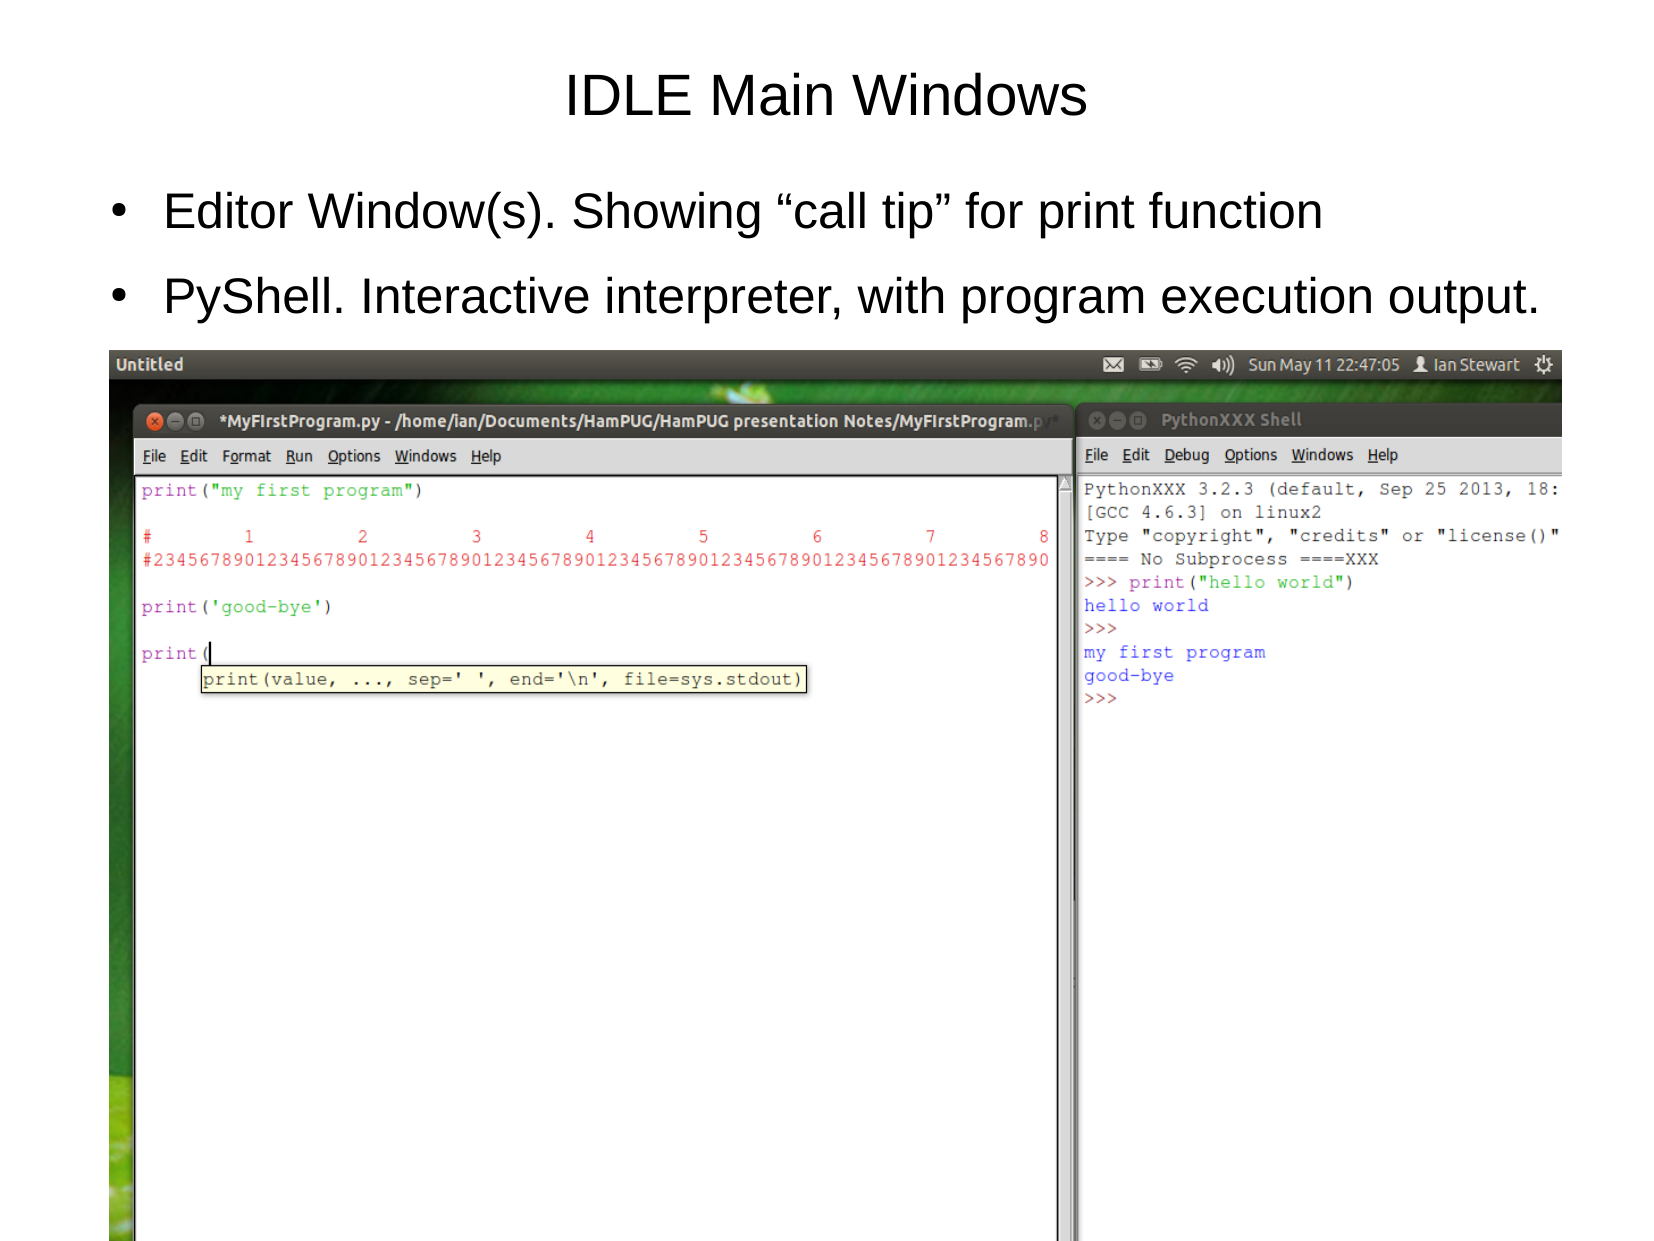

# IDLE Main Windows
Editor Window(s). Showing “call tip” for print function
PyShell. Interactive interpreter, with program execution output.